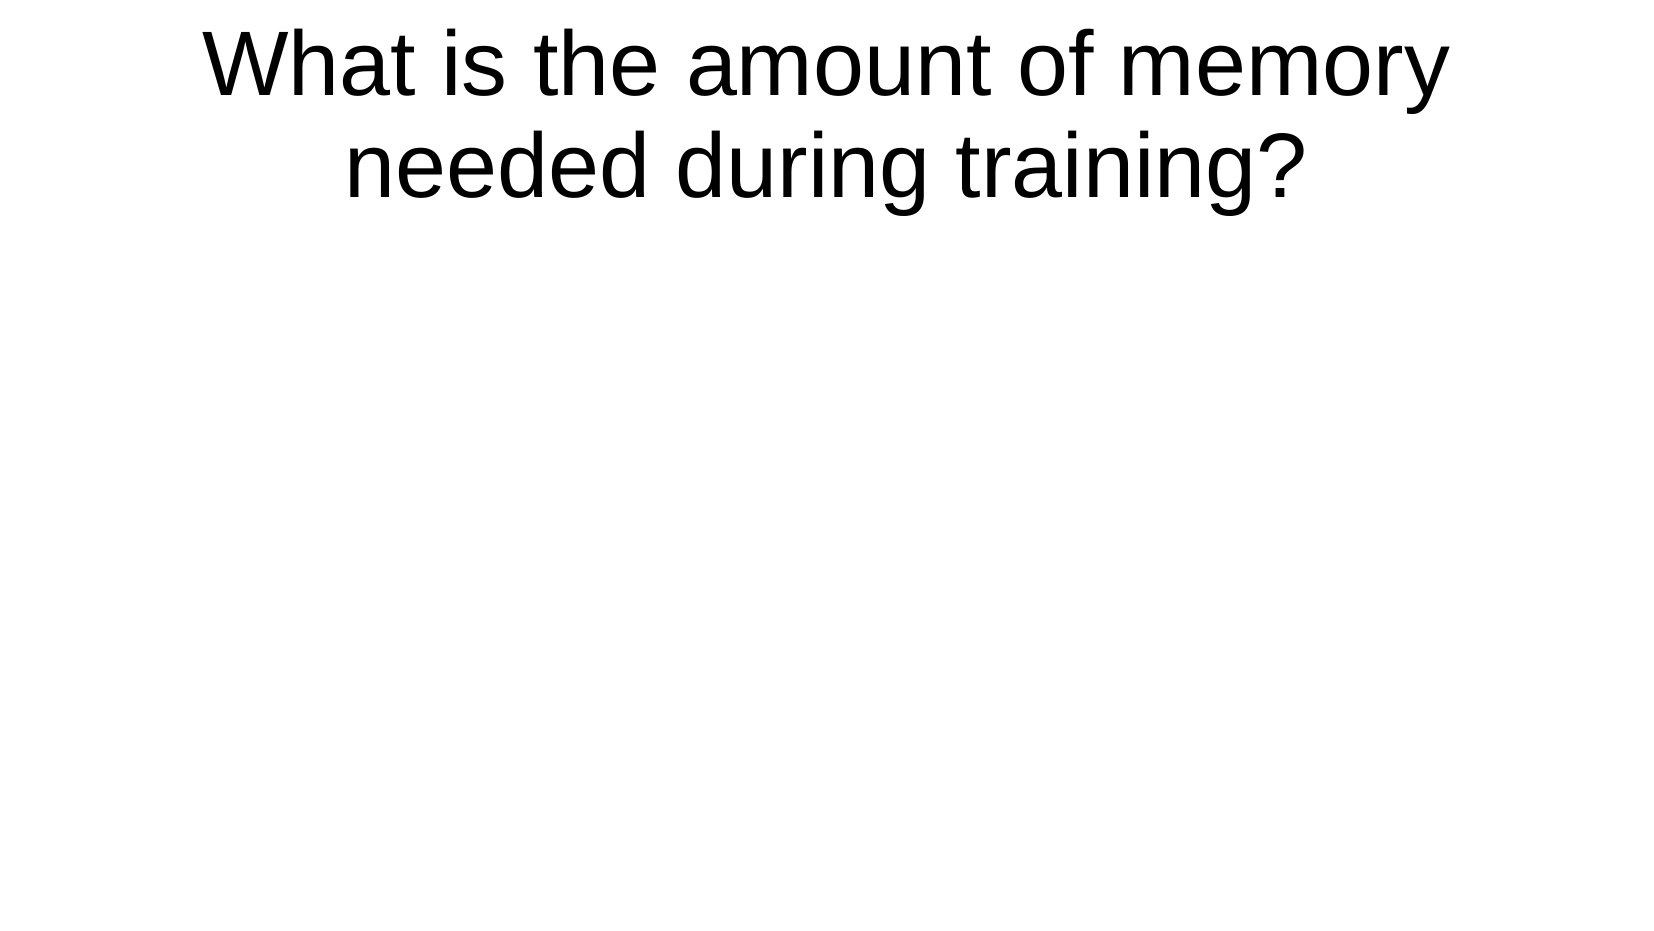

# What is the amount of memory needed during training?